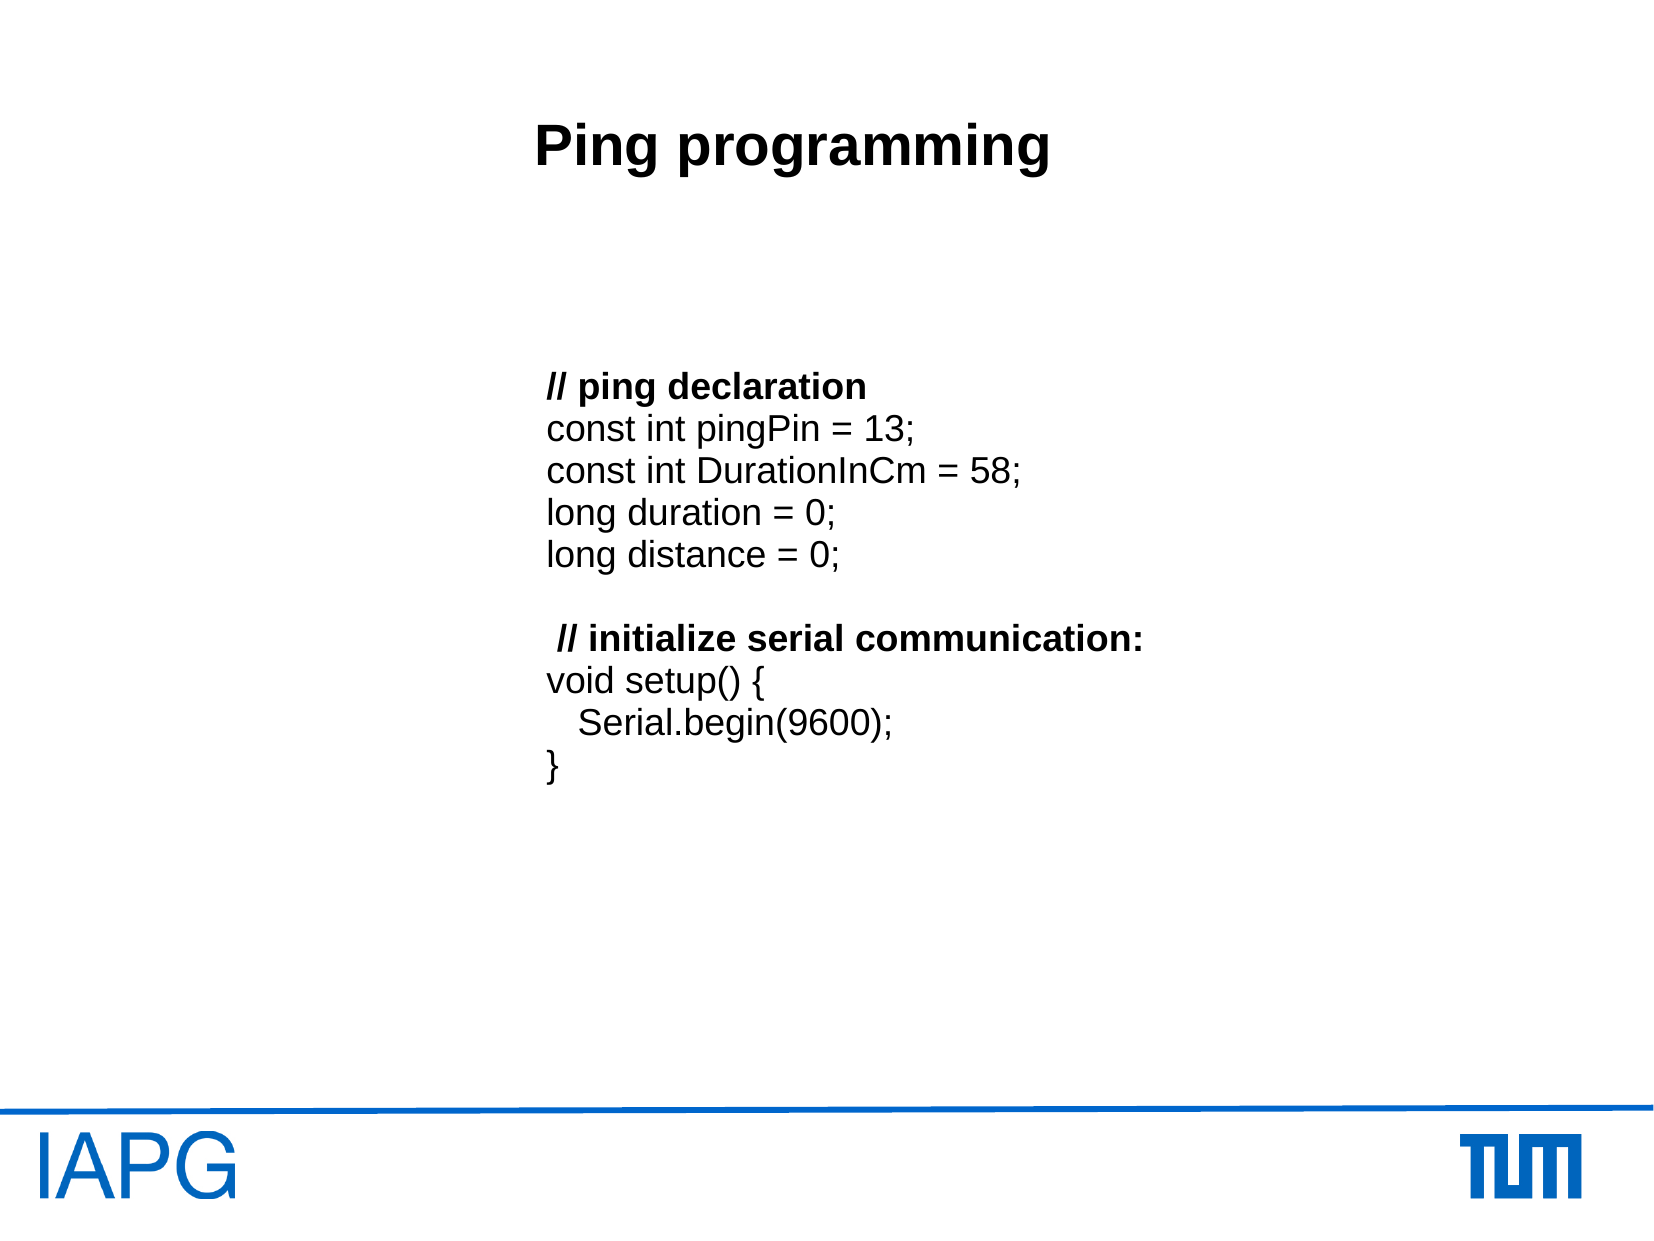

Ping programming
// ping declaration
const int pingPin = 13;
const int DurationInCm = 58;
long duration = 0;
long distance = 0;
 // initialize serial communication:
void setup() {
 Serial.begin(9600);
}